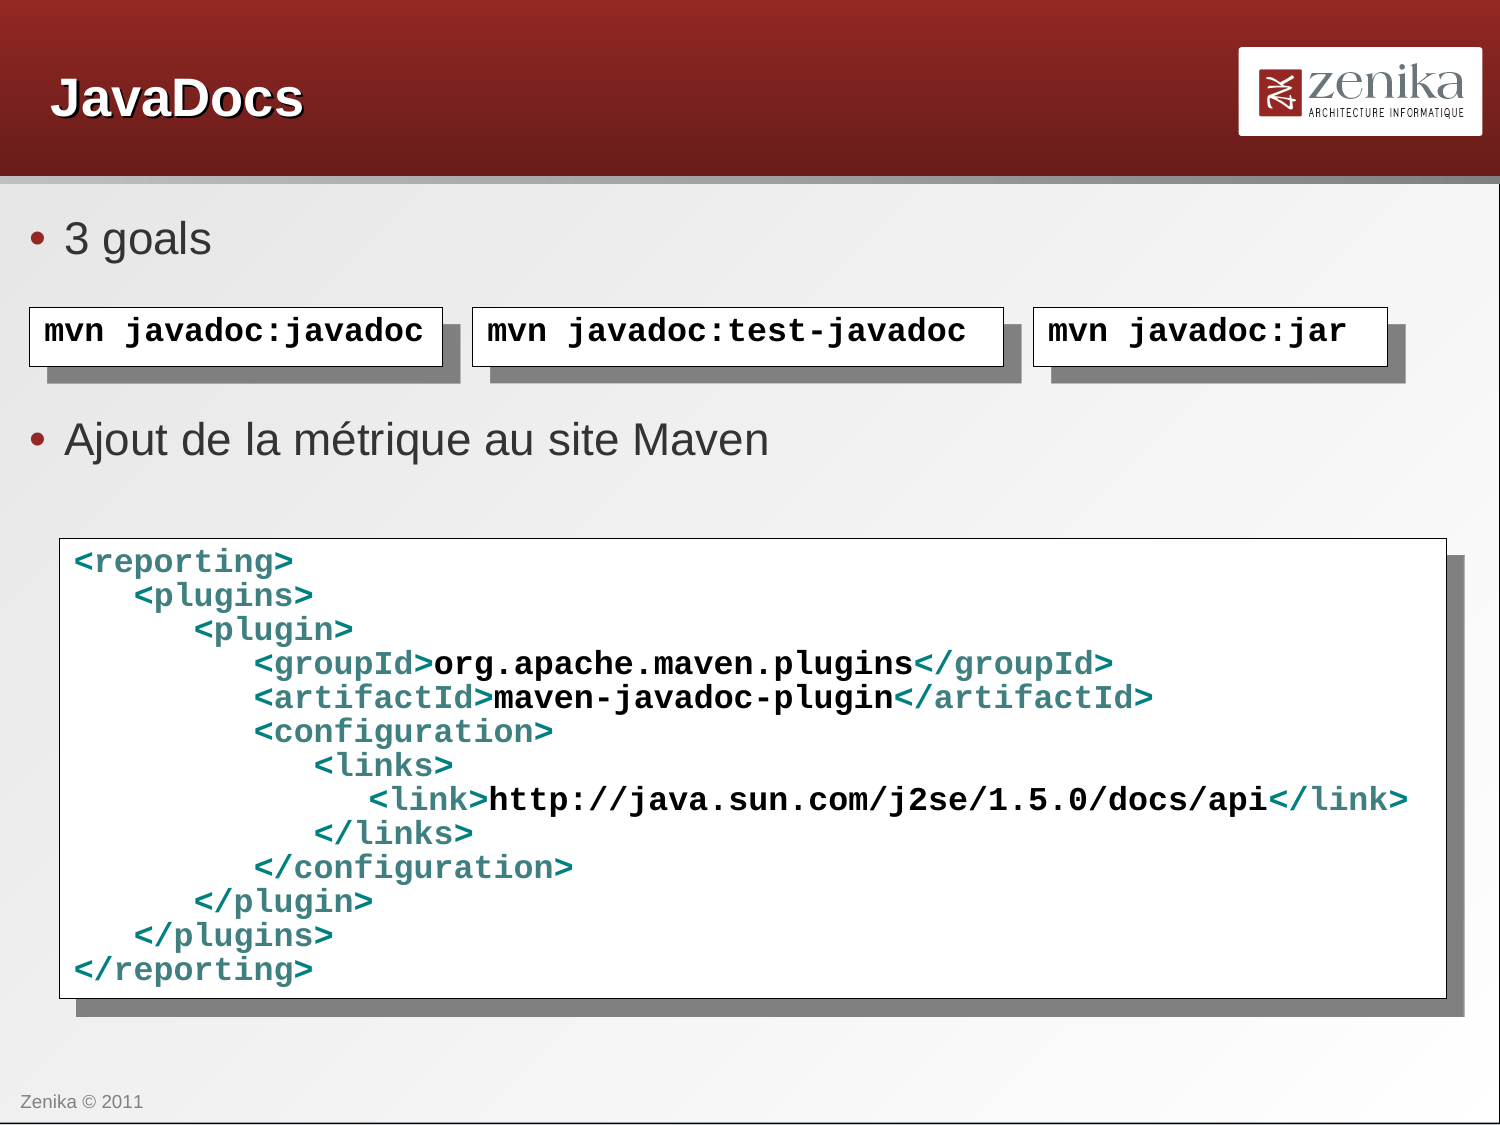

# JavaDocs
3 goals
mvn javadoc:javadoc
mvn javadoc:test-javadoc
mvn javadoc:jar
Ajout de la métrique au site Maven
<reporting>
 <plugins>
 <plugin>
 <groupId>org.apache.maven.plugins</groupId>
 <artifactId>maven-javadoc-plugin</artifactId>
 <configuration>
 <links>
				<link>http://java.sun.com/j2se/1.5.0/docs/api</link>
 </links>
 </configuration>
 </plugin>
 </plugins>
</reporting>